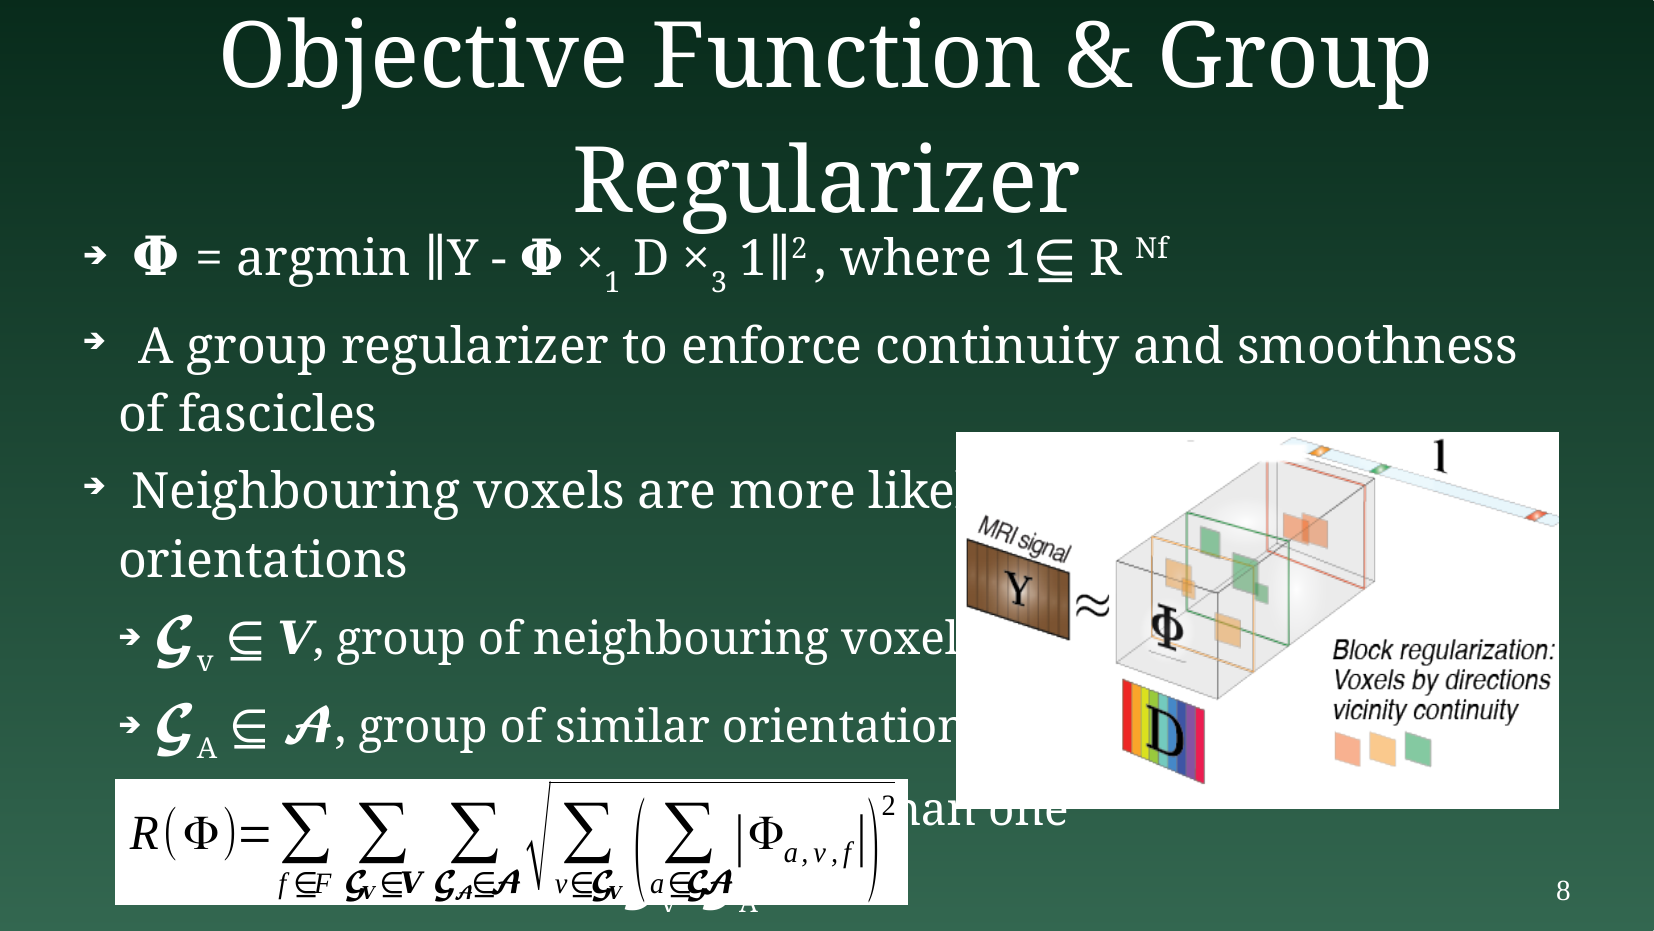

# Objective Function & Group Regularizer
 𝚽 = argmin ∥Y - 𝚽 ×1 D ×3 1∥2 , where 1⋸ R Nf
 A group regularizer to enforce continuity and smoothness of fascicles
 Neighbouring voxels are more likely to share similar orientations
𝓖v ⋸ 𝑽, group of neighbouring voxels
𝓖A ⋸ 𝓐, group of similar orientations
 We want either all-zero or more than one
none-zero entries in (𝓖v, 𝓖A, f)
 Constrained objective to learn :
 min ∥Y - 𝚽 ×1 D ×3 1∥2 + 𝜆R(𝚽) ,
8